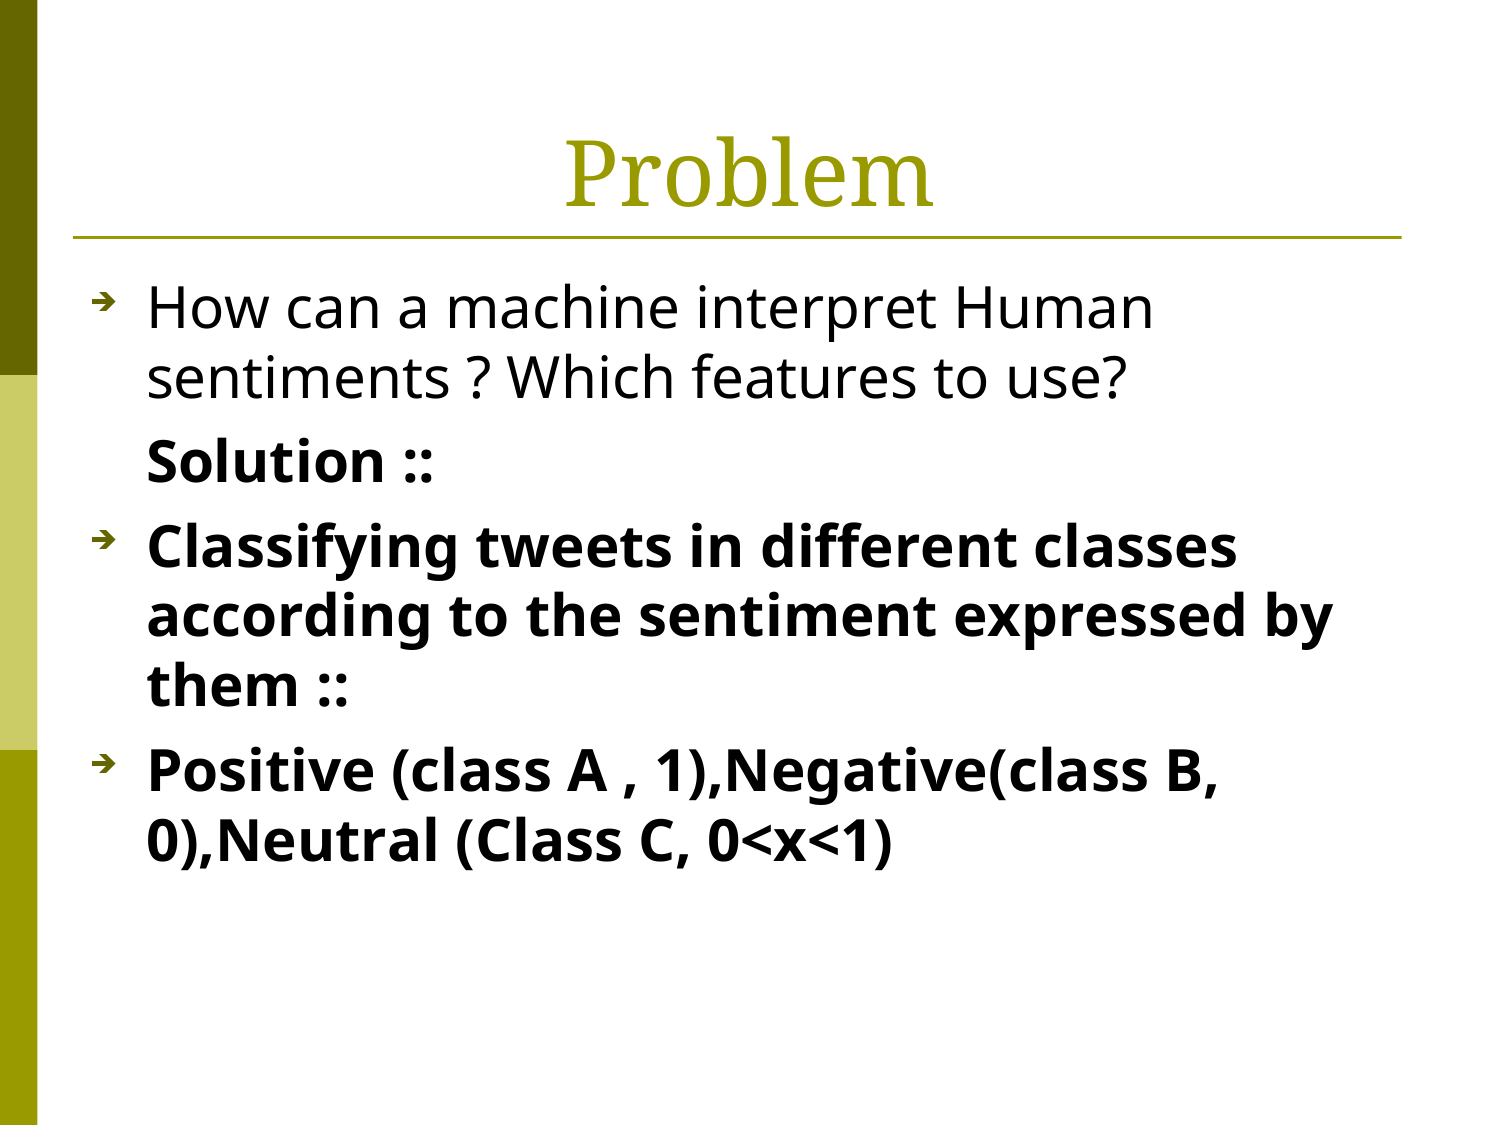

# Problem
How can a machine interpret Human sentiments ? Which features to use?
Solution ::
Classifying tweets in different classes according to the sentiment expressed by them ::
Positive (class A , 1),Negative(class B, 0),Neutral (Class C, 0<x<1)